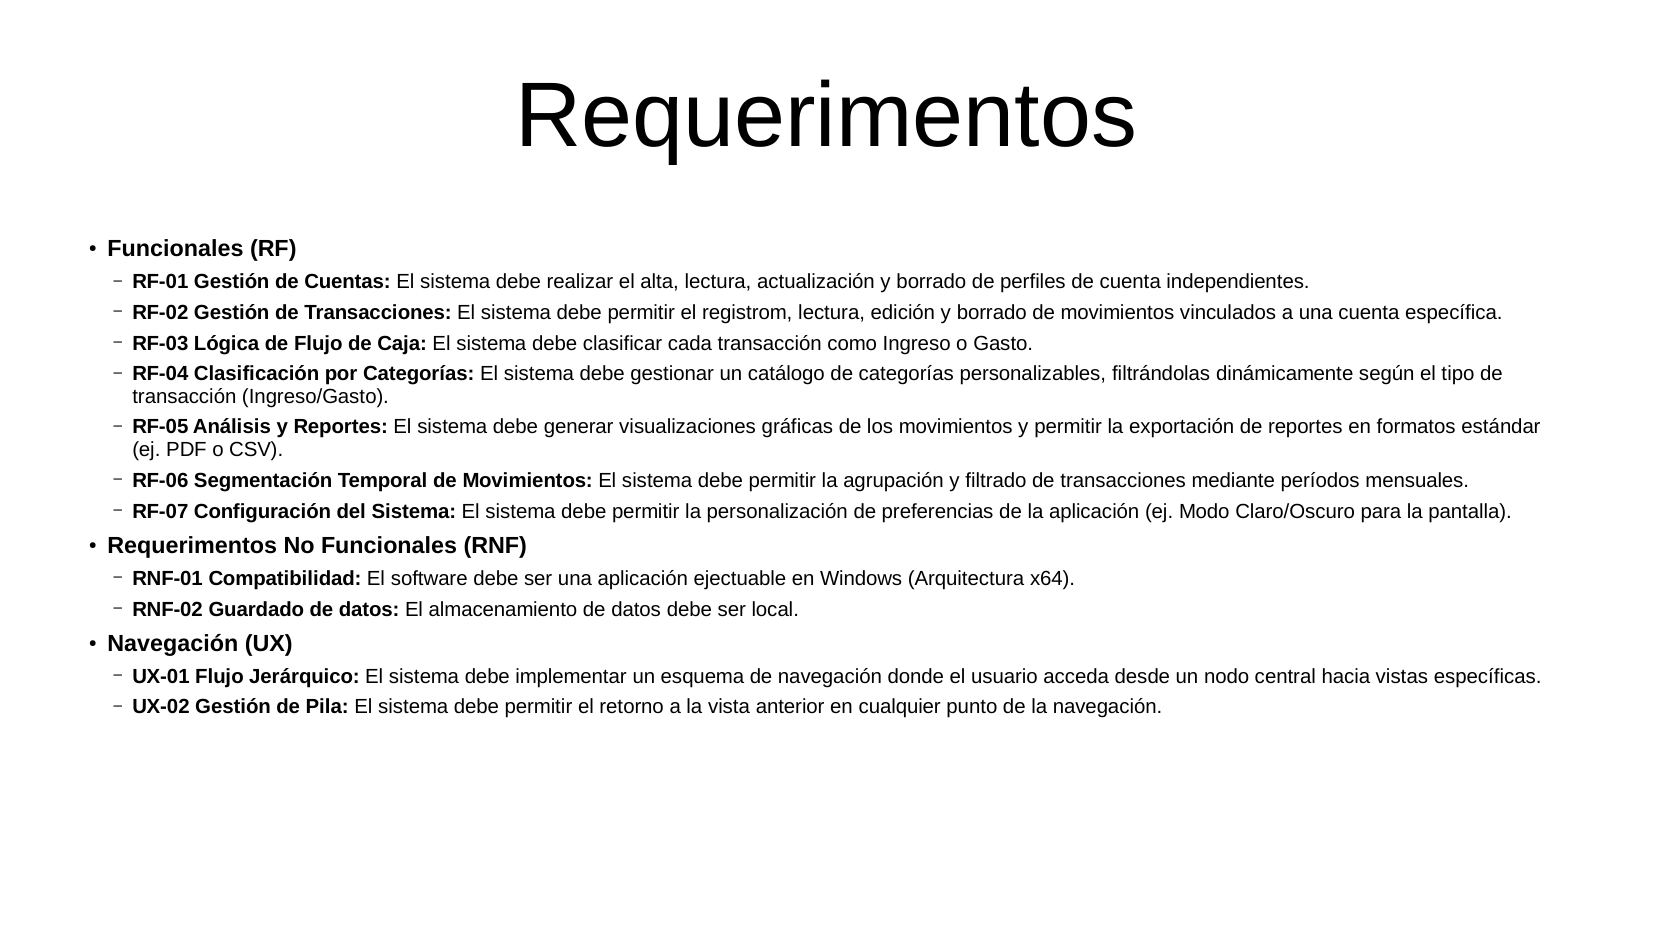

# Requerimentos
Funcionales (RF)
RF-01 Gestión de Cuentas: El sistema debe realizar el alta, lectura, actualización y borrado de perfiles de cuenta independientes.
RF-02 Gestión de Transacciones: El sistema debe permitir el registrom, lectura, edición y borrado de movimientos vinculados a una cuenta específica.
RF-03 Lógica de Flujo de Caja: El sistema debe clasificar cada transacción como Ingreso o Gasto.
RF-04 Clasificación por Categorías: El sistema debe gestionar un catálogo de categorías personalizables, filtrándolas dinámicamente según el tipo de transacción (Ingreso/Gasto).
RF-05 Análisis y Reportes: El sistema debe generar visualizaciones gráficas de los movimientos y permitir la exportación de reportes en formatos estándar (ej. PDF o CSV).
RF-06 Segmentación Temporal de Movimientos: El sistema debe permitir la agrupación y filtrado de transacciones mediante períodos mensuales.
RF-07 Configuración del Sistema: El sistema debe permitir la personalización de preferencias de la aplicación (ej. Modo Claro/Oscuro para la pantalla).
Requerimentos No Funcionales (RNF)
RNF-01 Compatibilidad: El software debe ser una aplicación ejectuable en Windows (Arquitectura x64).
RNF-02 Guardado de datos: El almacenamiento de datos debe ser local.
Navegación (UX)
UX-01 Flujo Jerárquico: El sistema debe implementar un esquema de navegación donde el usuario acceda desde un nodo central hacia vistas específicas.
UX-02 Gestión de Pila: El sistema debe permitir el retorno a la vista anterior en cualquier punto de la navegación.